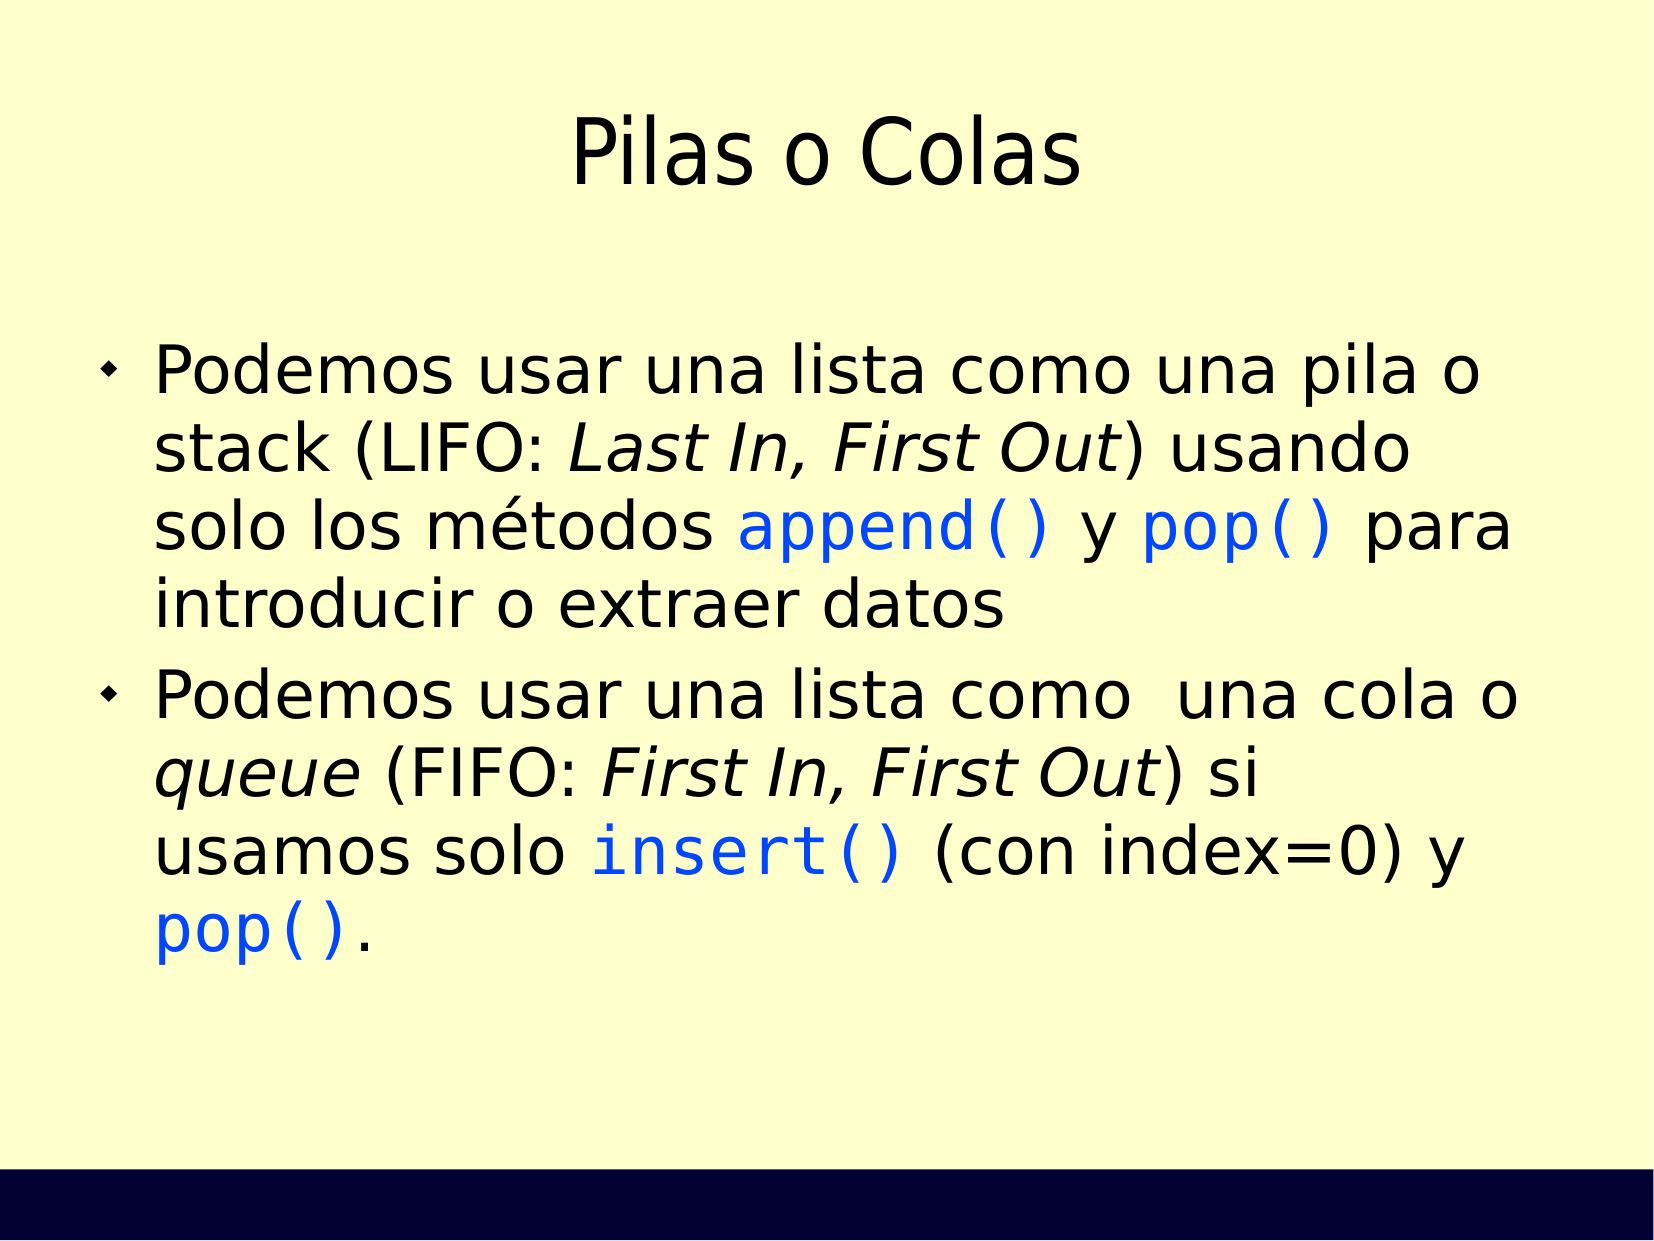

# Pilas o Colas
Podemos usar una lista como una pila o stack (LIFO: Last In, First Out) usando solo los métodos append() y pop() para introducir o extraer datos
Podemos usar una lista como una cola o queue (FIFO: First In, First Out) si usamos solo insert() (con index=0) y pop().